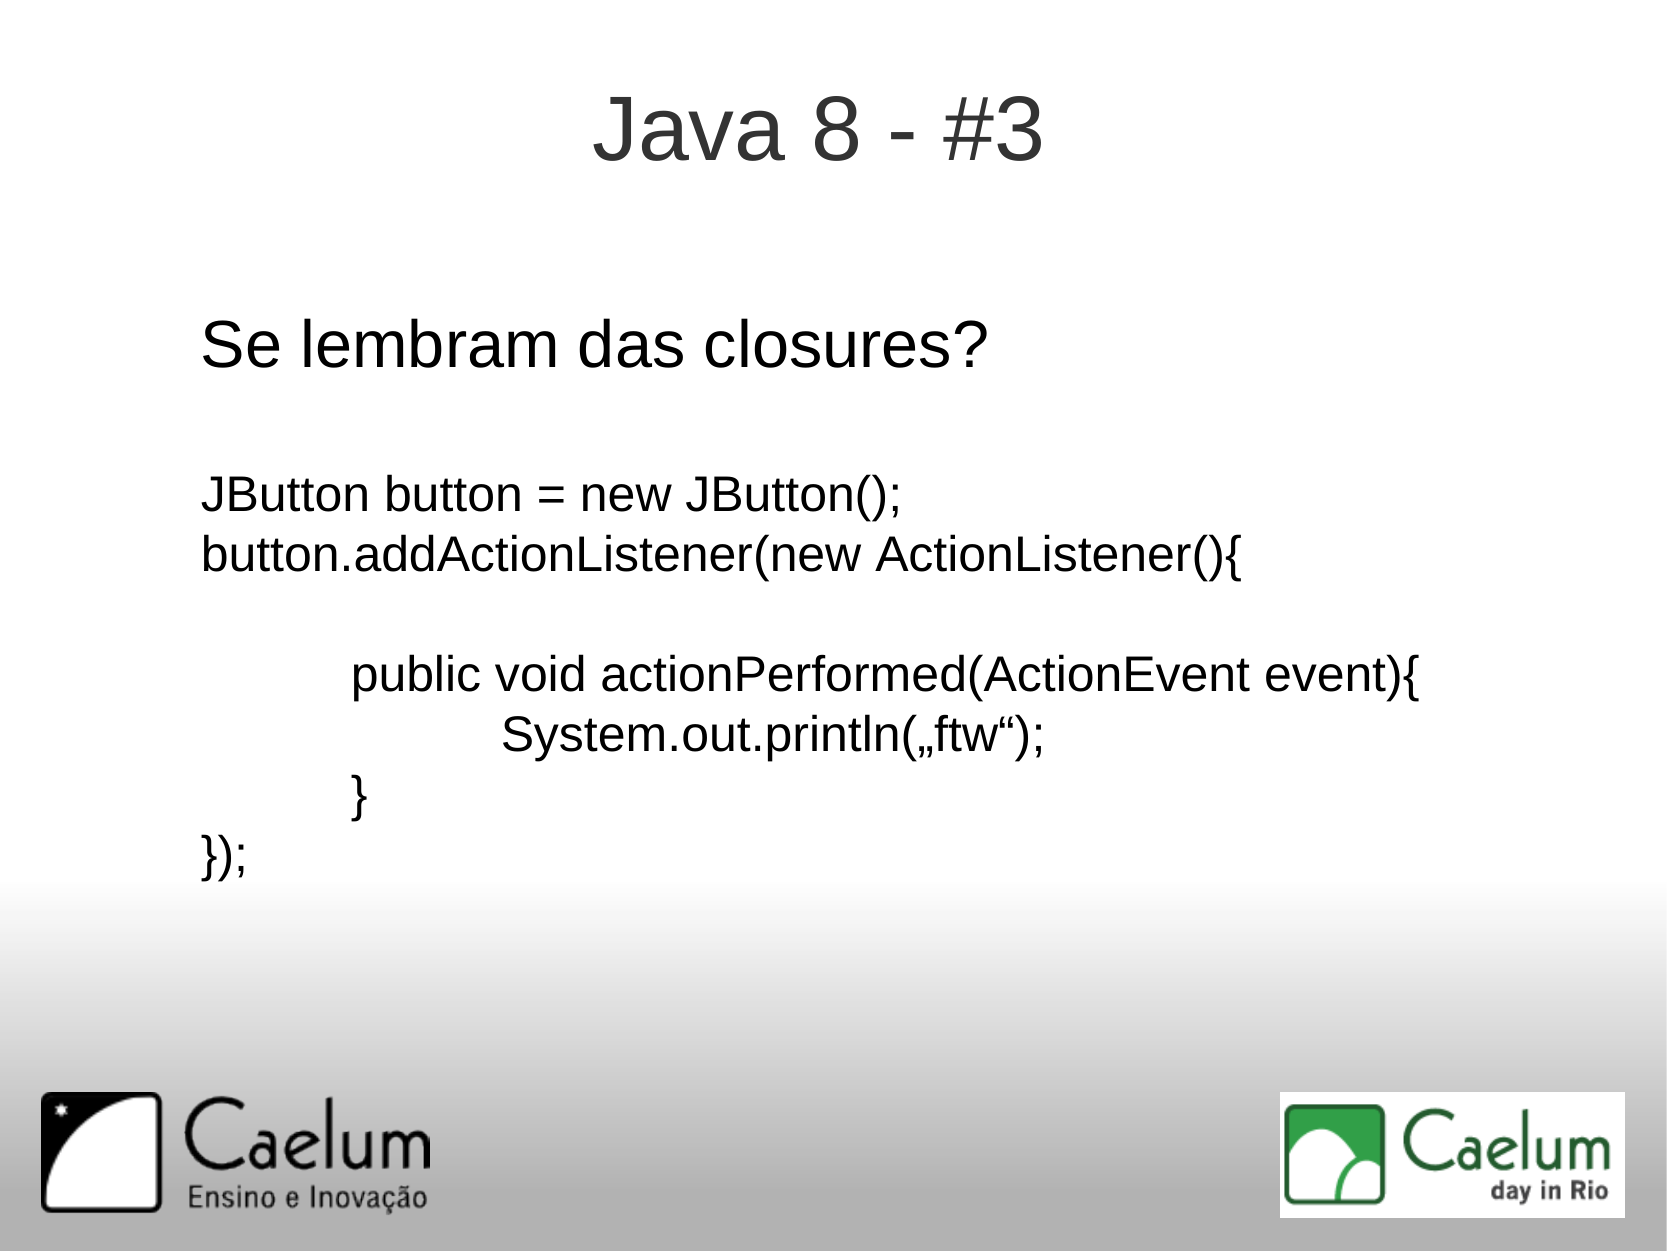

# Java 8 - #3
Se lembram das closures?
JButton button = new JButton();
button.addActionListener(new ActionListener(){
	public void actionPerformed(ActionEvent event){
		System.out.println(„ftw“);
	}
});